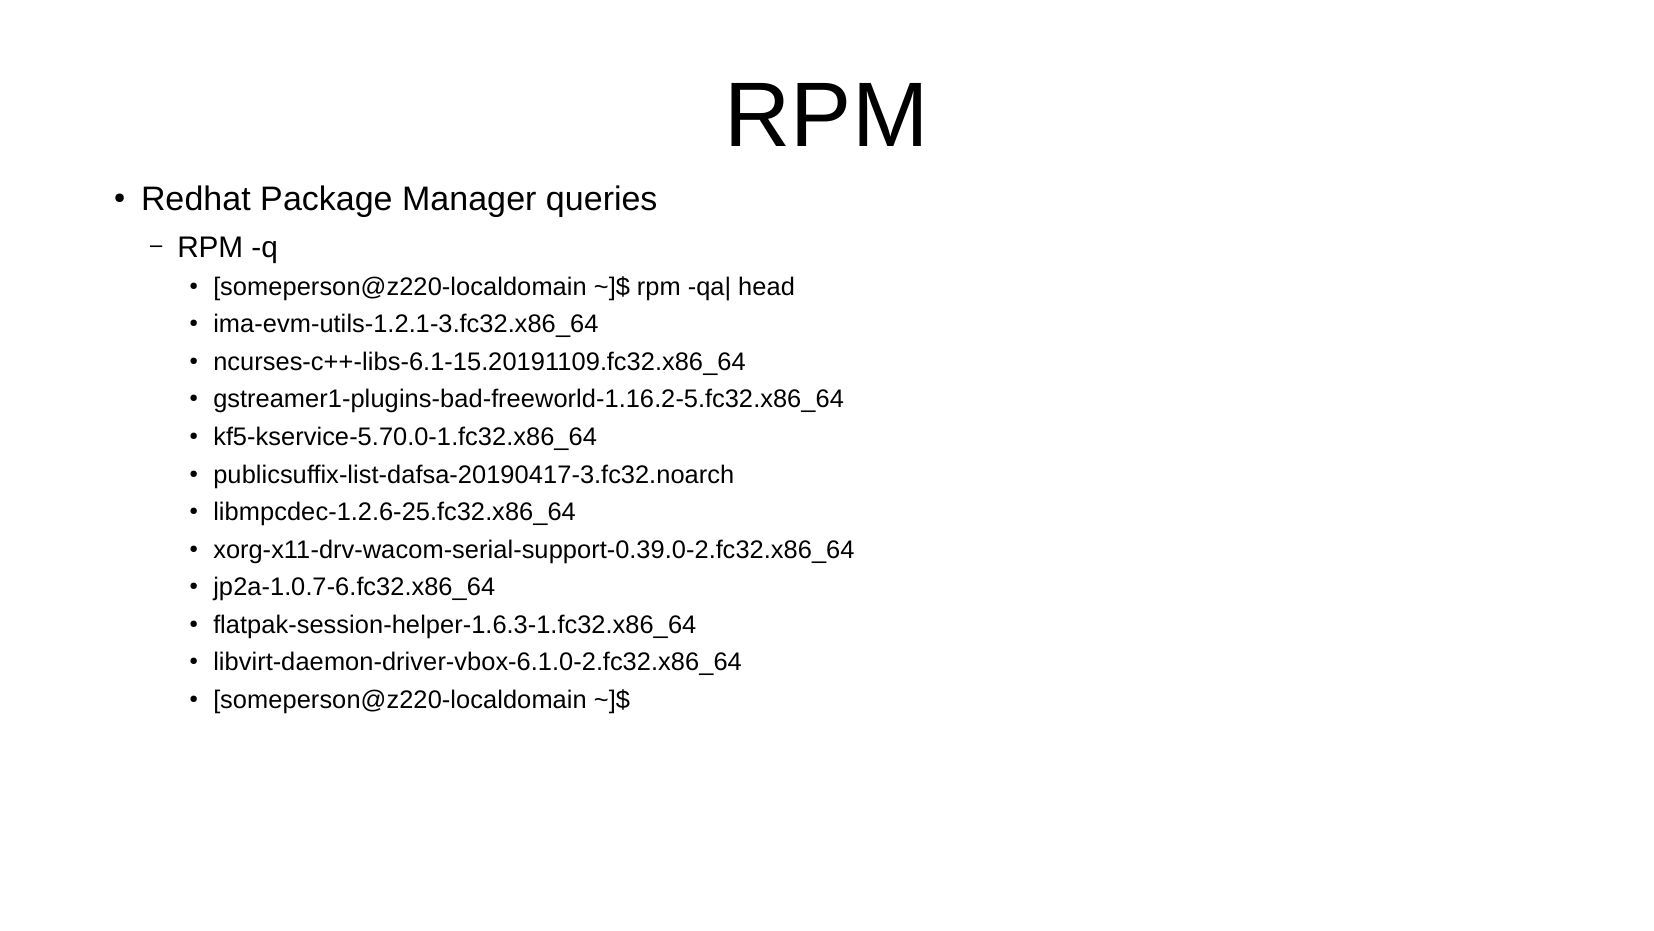

# RPM
Redhat Package Manager queries
RPM -q
[someperson@z220-localdomain ~]$ rpm -qa| head
ima-evm-utils-1.2.1-3.fc32.x86_64
ncurses-c++-libs-6.1-15.20191109.fc32.x86_64
gstreamer1-plugins-bad-freeworld-1.16.2-5.fc32.x86_64
kf5-kservice-5.70.0-1.fc32.x86_64
publicsuffix-list-dafsa-20190417-3.fc32.noarch
libmpcdec-1.2.6-25.fc32.x86_64
xorg-x11-drv-wacom-serial-support-0.39.0-2.fc32.x86_64
jp2a-1.0.7-6.fc32.x86_64
flatpak-session-helper-1.6.3-1.fc32.x86_64
libvirt-daemon-driver-vbox-6.1.0-2.fc32.x86_64
[someperson@z220-localdomain ~]$